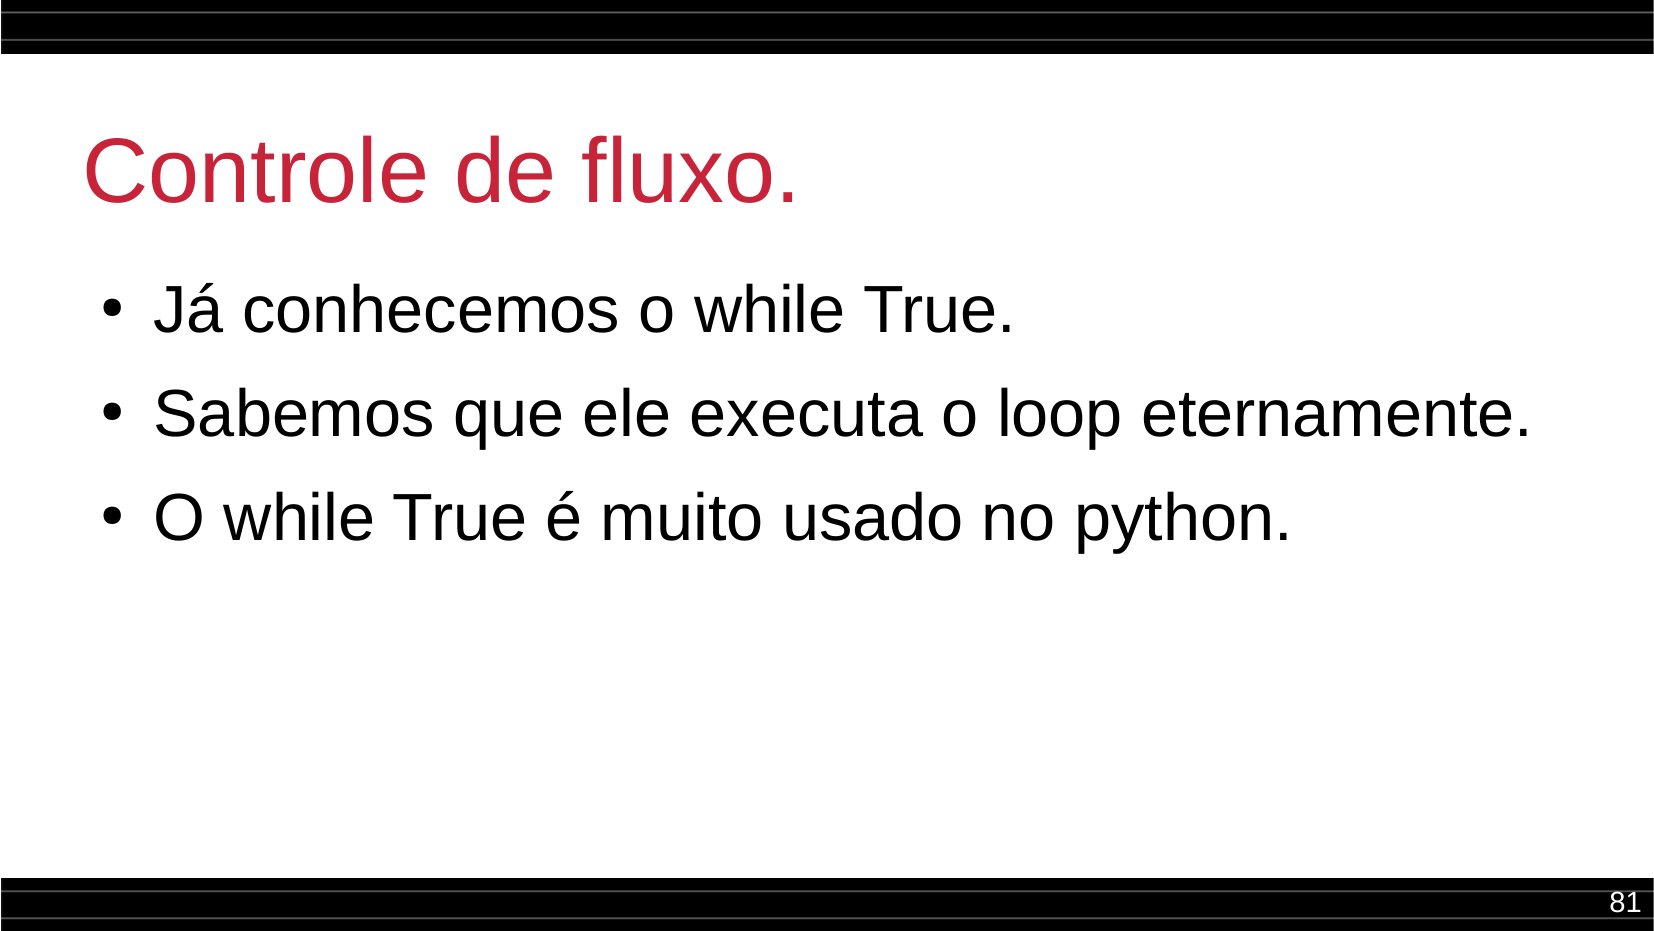

# Controle de fluxo.
Já conhecemos o while True.
Sabemos que ele executa o loop eternamente.
O while True é muito usado no python.